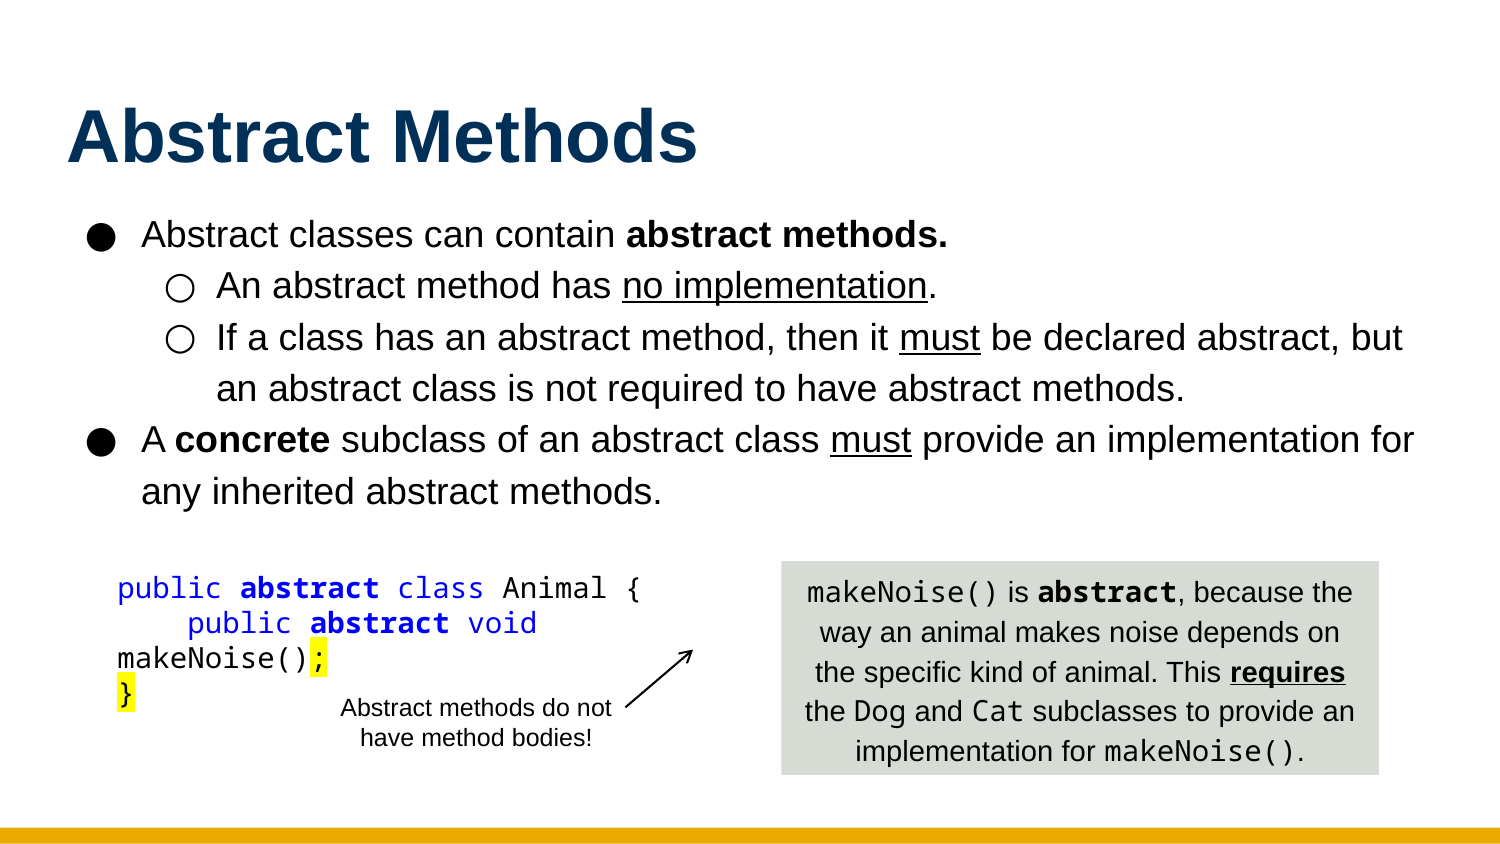

# Abstract Methods
Abstract classes can contain abstract methods.
An abstract method has no implementation.
If a class has an abstract method, then it must be declared abstract, but an abstract class is not required to have abstract methods.
A concrete subclass of an abstract class must provide an implementation for any inherited abstract methods.
makeNoise() is abstract, because the way an animal makes noise depends on the specific kind of animal. This requires the Dog and Cat subclasses to provide an implementation for makeNoise().
public abstract class Animal {
 public abstract void makeNoise();
}
Abstract methods do not have method bodies!